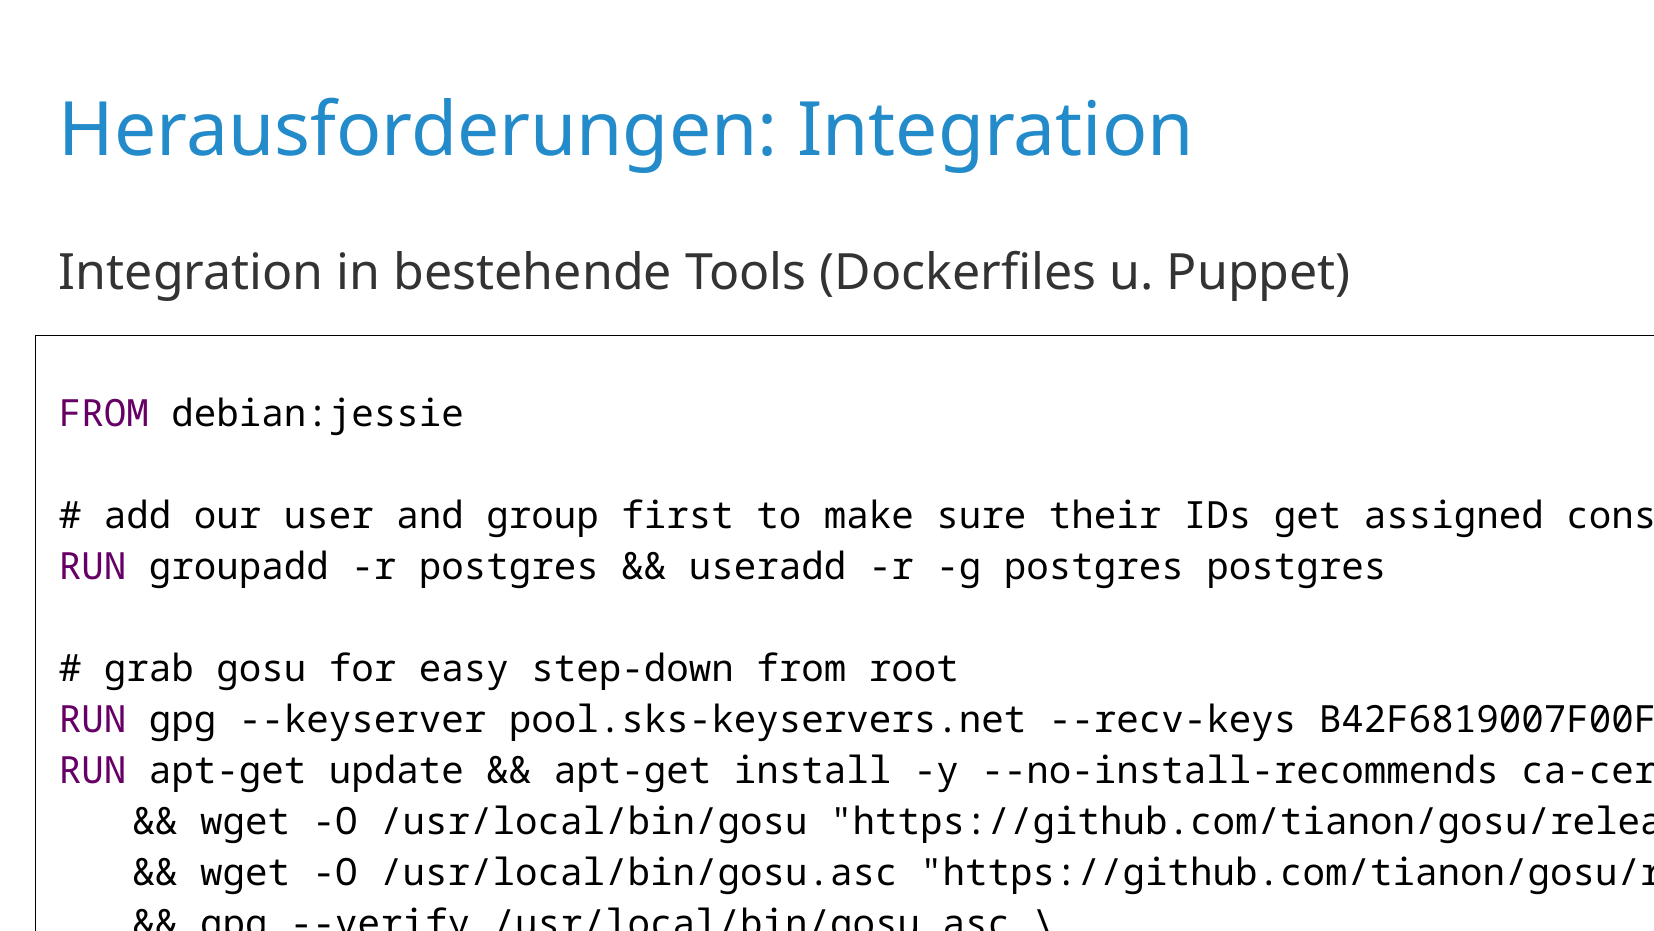

# Herausforderungen: Integration
Integration in bestehende Tools (Dockerfiles u. Puppet)
FROM debian:jessie
# add our user and group first to make sure their IDs get assigned consistently, regardless of whatever dependencies get added
RUN groupadd -r postgres && useradd -r -g postgres postgres
# grab gosu for easy step-down from root
RUN gpg --keyserver pool.sks-keyservers.net --recv-keys B42F6819007F00F88E364FD4036A9C25BF357DD4
RUN apt-get update && apt-get install -y --no-install-recommends ca-certificates wget && rm -rf /var/lib/apt/lists/* \
	&& wget -O /usr/local/bin/gosu "https://github.com/tianon/gosu/releases/download/1.2/gosu-$(dpkg --print-architecture)" \
	&& wget -O /usr/local/bin/gosu.asc "https://github.com/tianon/gosu/releases/download/1.2/gosu-$(dpkg --print-architecture).asc" \
	&& gpg --verify /usr/local/bin/gosu.asc \
	&& rm /usr/local/bin/gosu.asc \
	&& chmod +x /usr/local/bin/gosu \
	&& apt-get purge -y --auto-remove ca-certificates wget